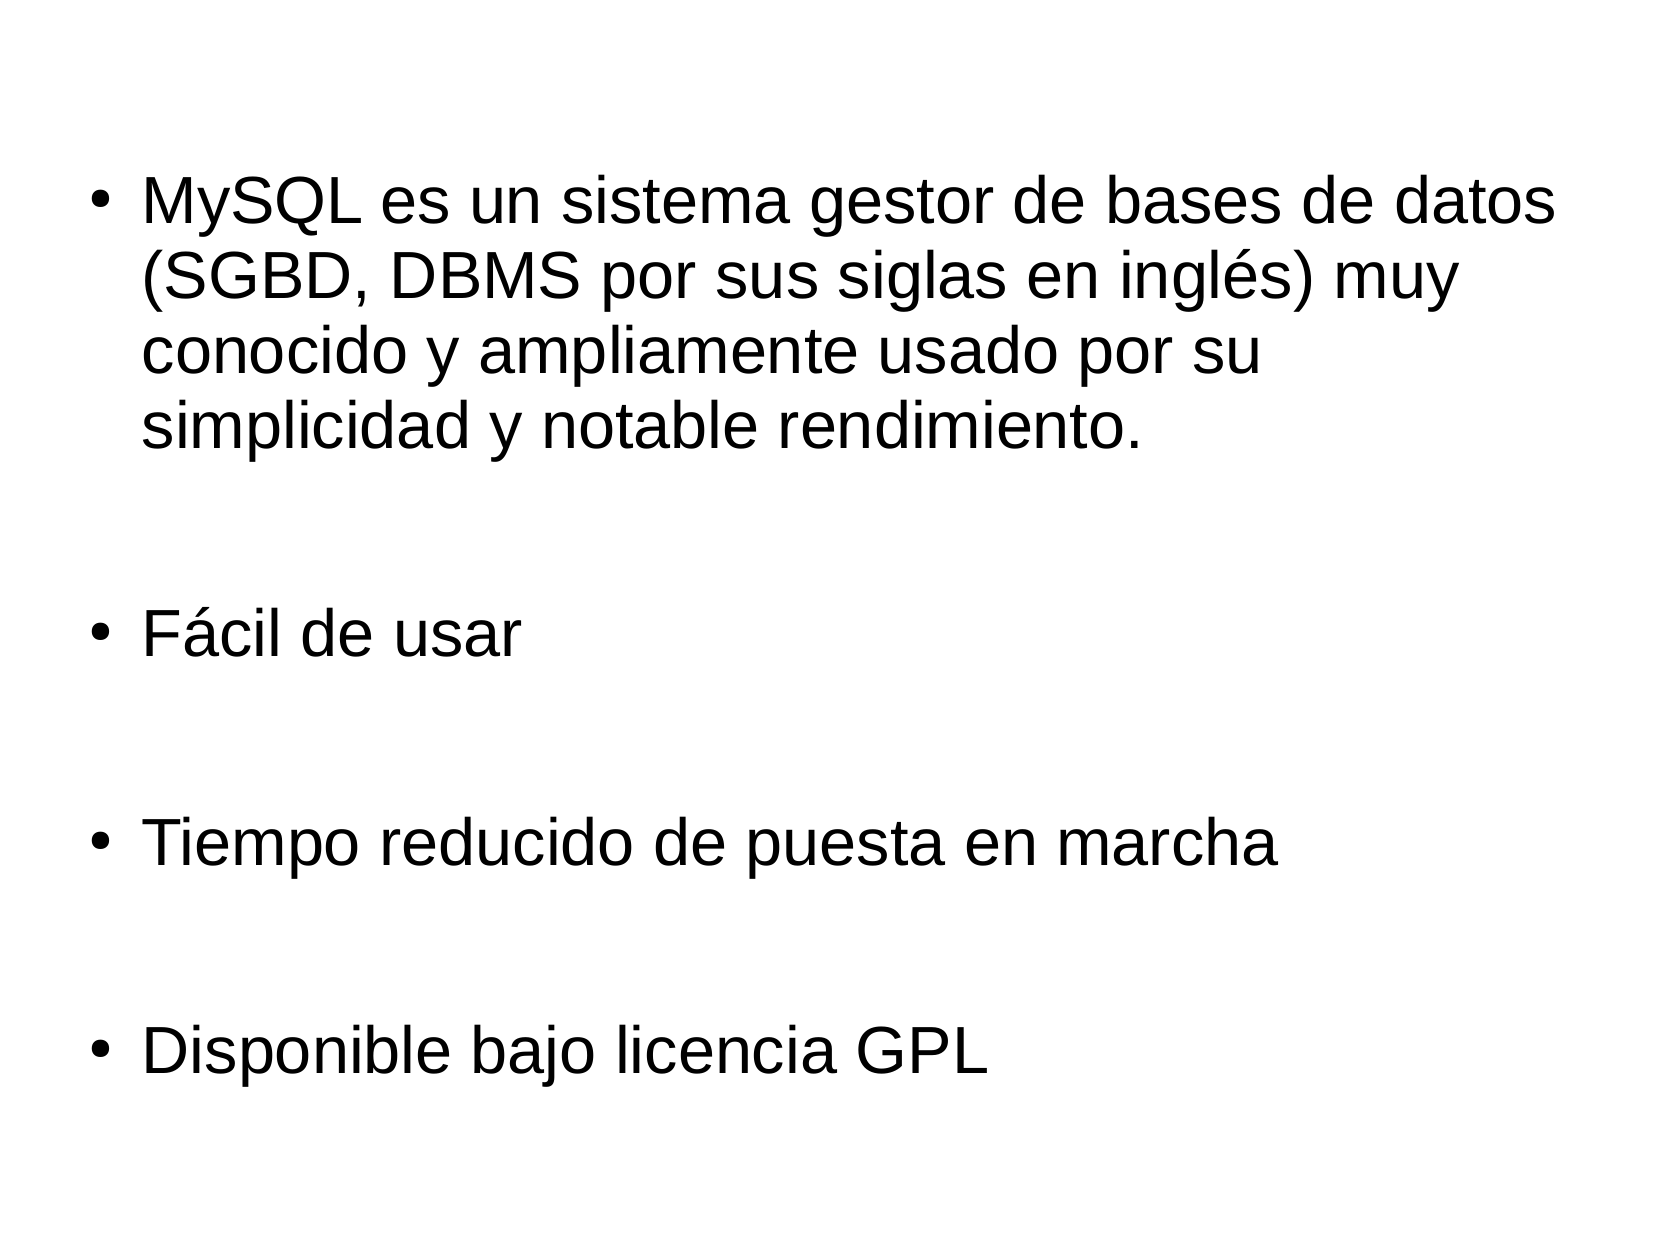

# MySQL es un sistema gestor de bases de datos (SGBD, DBMS por sus siglas en inglés) muy conocido y ampliamente usado por su simplicidad y notable rendimiento.
Fácil de usar
Tiempo reducido de puesta en marcha
Disponible bajo licencia GPL